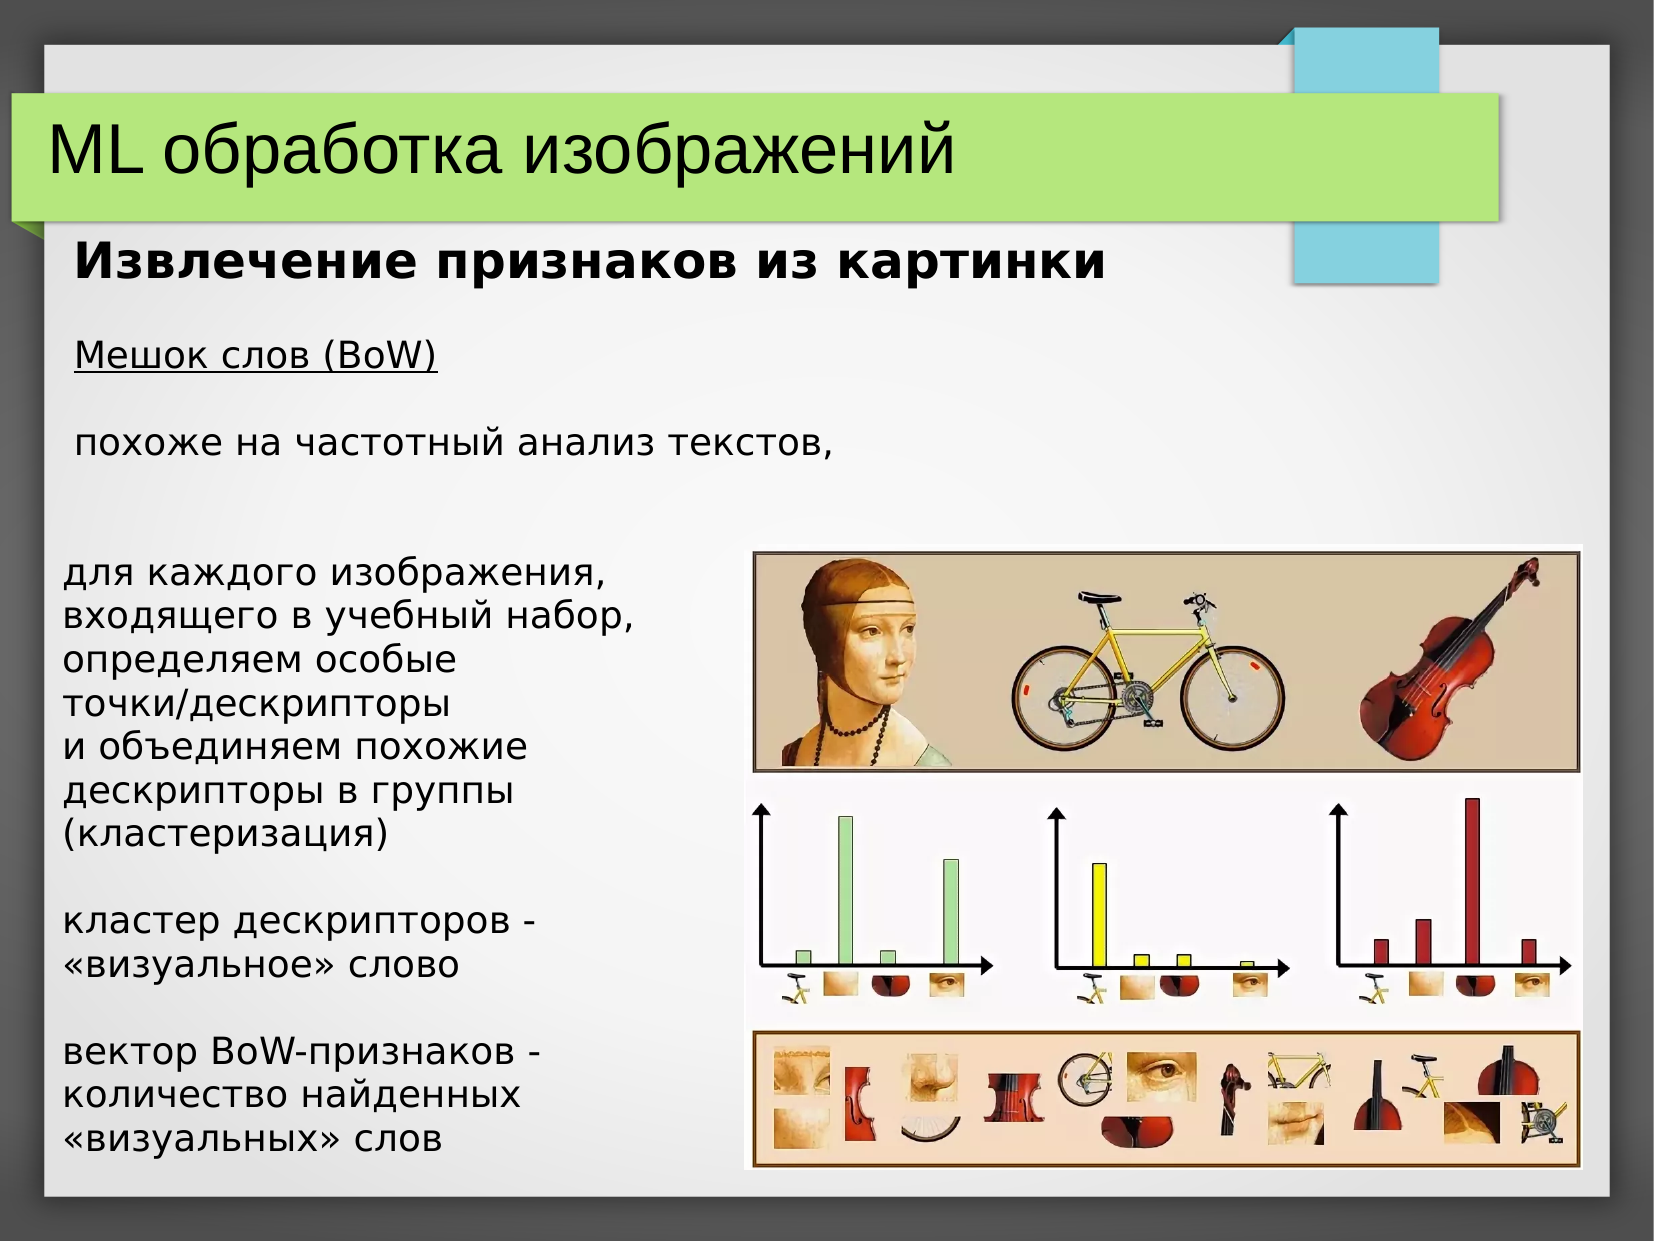

# ML обработка изображений
Извлечение признаков из картинки
Мешок слов (BoW)
похоже на частотный анализ текстов,
для каждого изображения, входящего в учебный набор, определяем особые точки/дескрипторы
и объединяем похожие дескрипторы в группы (кластеризация)
кластер дескрипторов - «визуальное» слово
вектор BoW-признаков - количество найденных «визуальных» слов
19